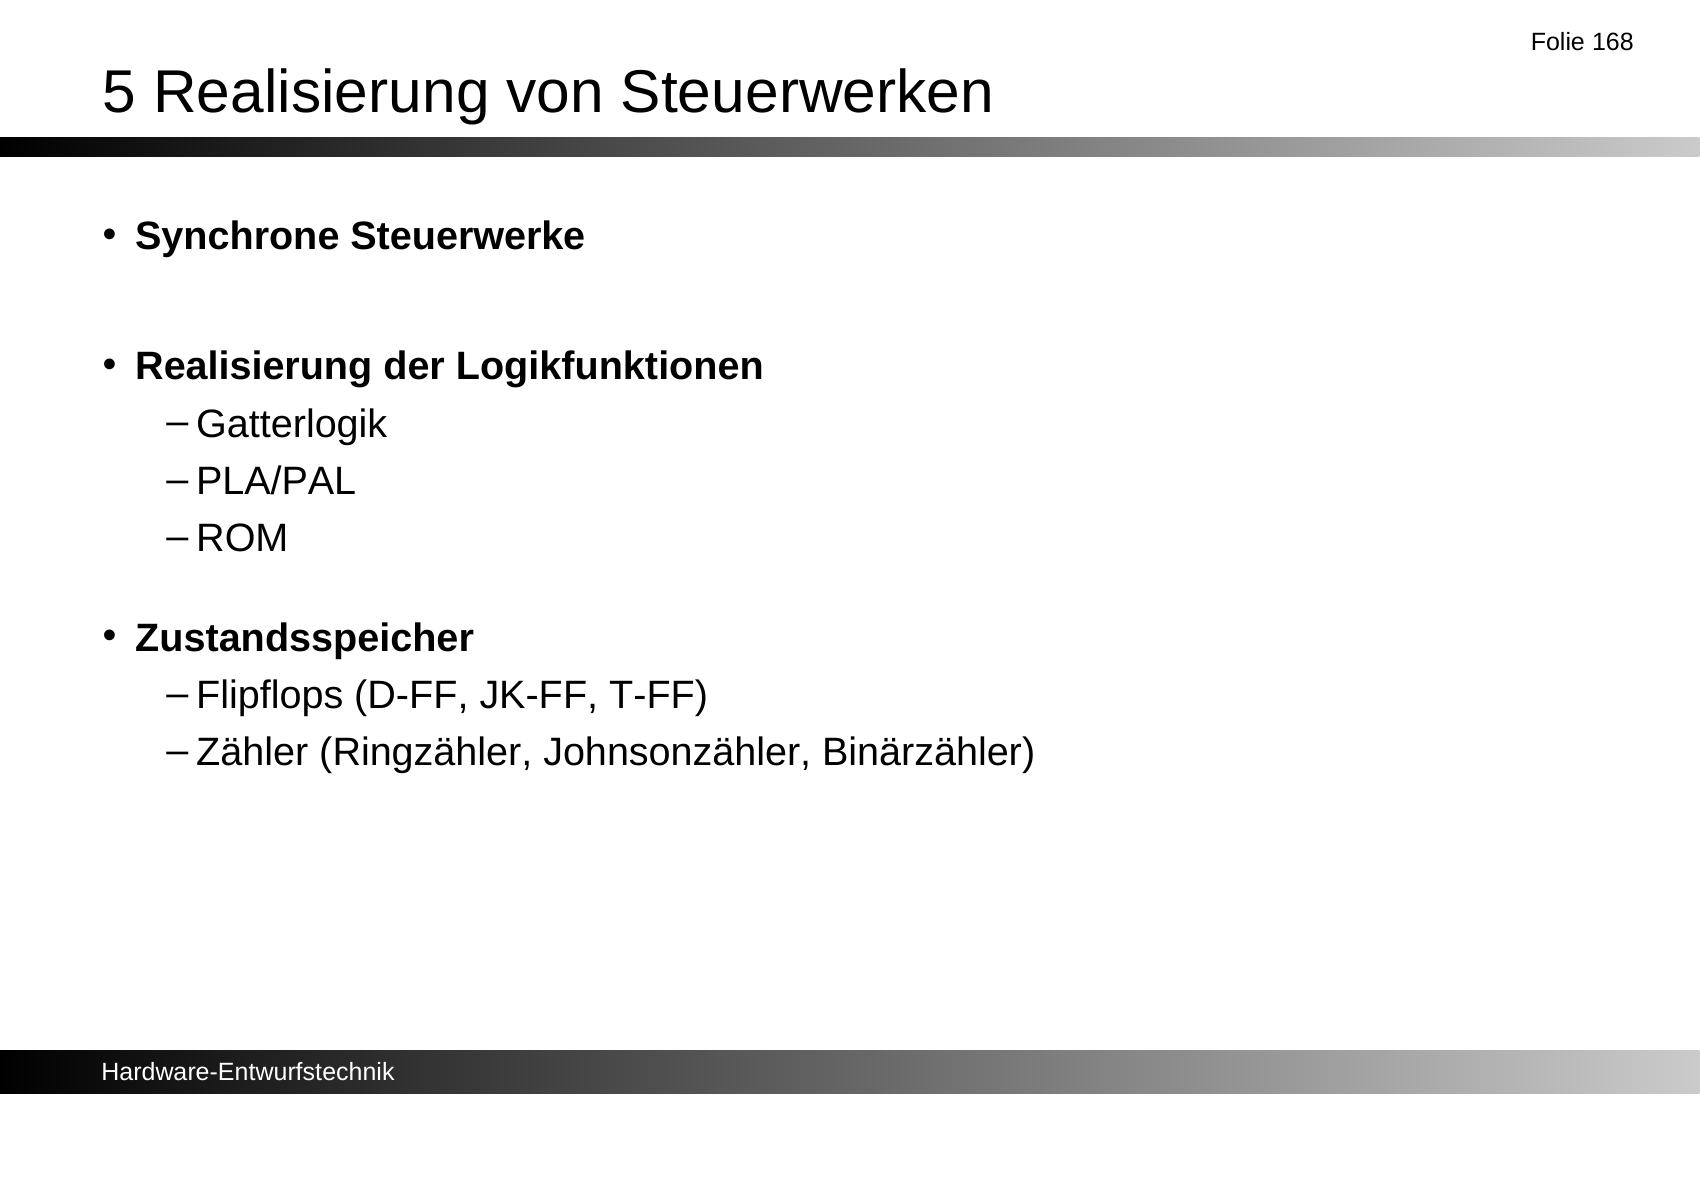

# 5 Realisierung von Steuerwerken
Synchrone Steuerwerke
Realisierung der Logikfunktionen
Gatterlogik
PLA/PAL
ROM
Zustandsspeicher
Flipflops (D-FF, JK-FF, T-FF)
Zähler (Ringzähler, Johnsonzähler, Binärzähler)